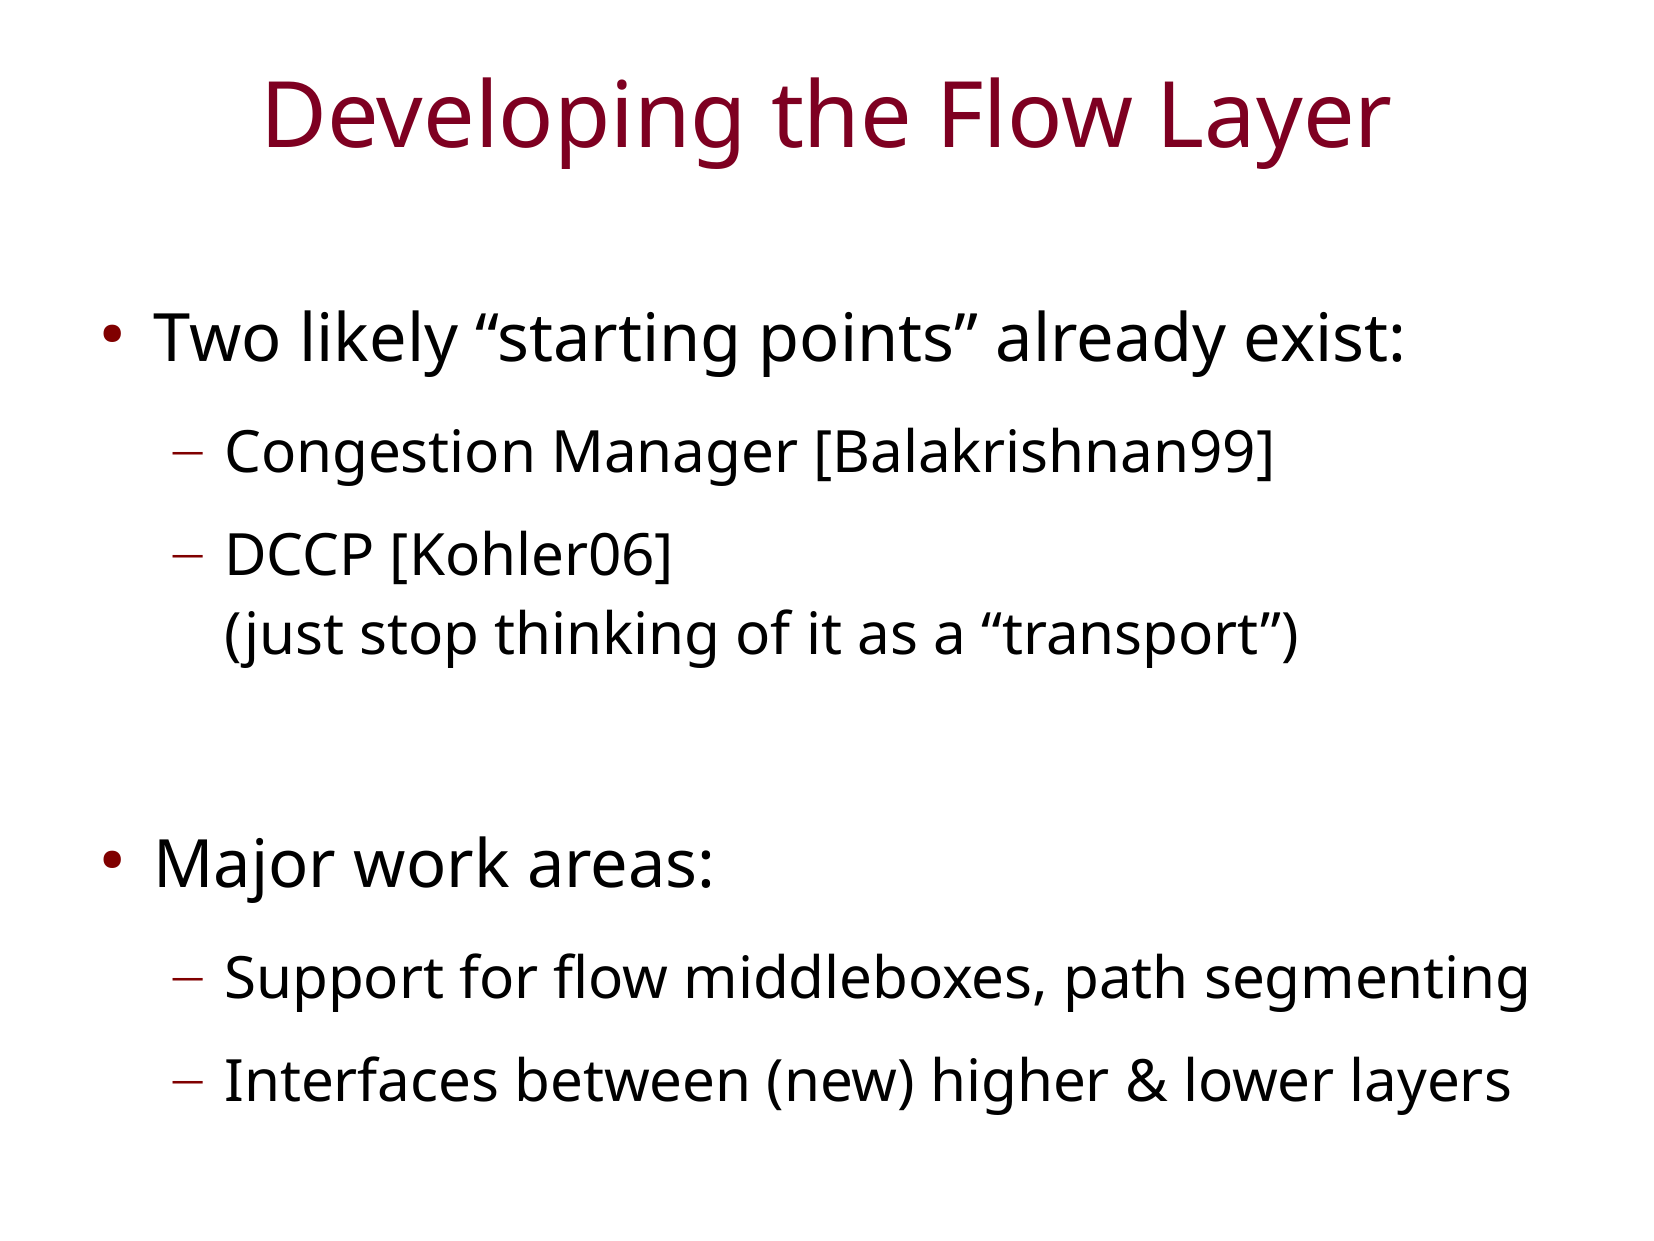

# Developing the Flow Layer
Two likely “starting points” already exist:
Congestion Manager [Balakrishnan99]
DCCP [Kohler06]
(just stop thinking of it as a “transport”)
Major work areas:
Support for flow middleboxes, path segmenting
Interfaces between (new) higher & lower layers